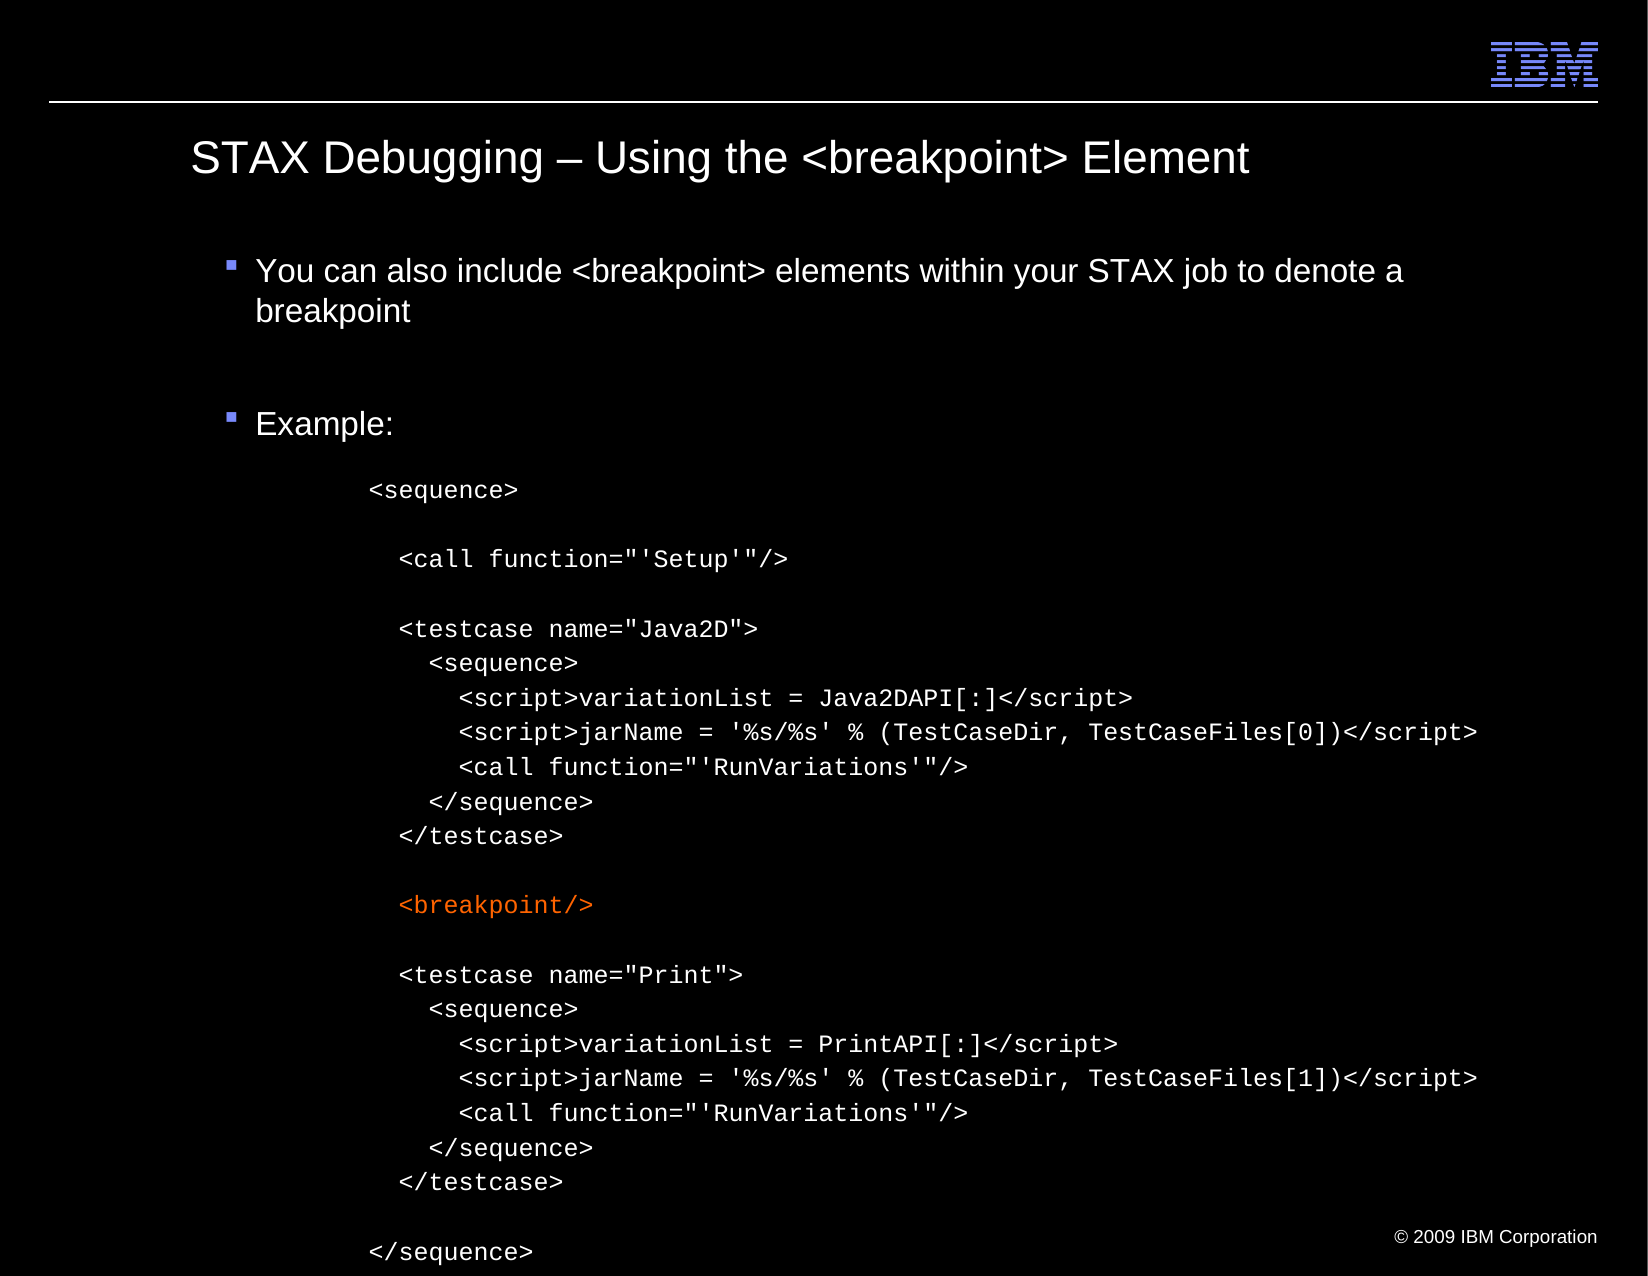

STAX Debugging – Using the <breakpoint> Element
# You can also include <breakpoint> elements within your STAX job to denote a breakpoint
Example:
 <sequence>
 <call function="'Setup'"/>
 <testcase name="Java2D">
 <sequence>
 <script>variationList = Java2DAPI[:]</script>
 <script>jarName = '%s/%s' % (TestCaseDir, TestCaseFiles[0])</script>
 <call function="'RunVariations'"/>
 </sequence>
 </testcase>
 <breakpoint/>
 <testcase name="Print">
 <sequence>
 <script>variationList = PrintAPI[:]</script>
 <script>jarName = '%s/%s' % (TestCaseDir, TestCaseFiles[1])</script>
 <call function="'RunVariations'"/>
 </sequence>
 </testcase>
 </sequence>